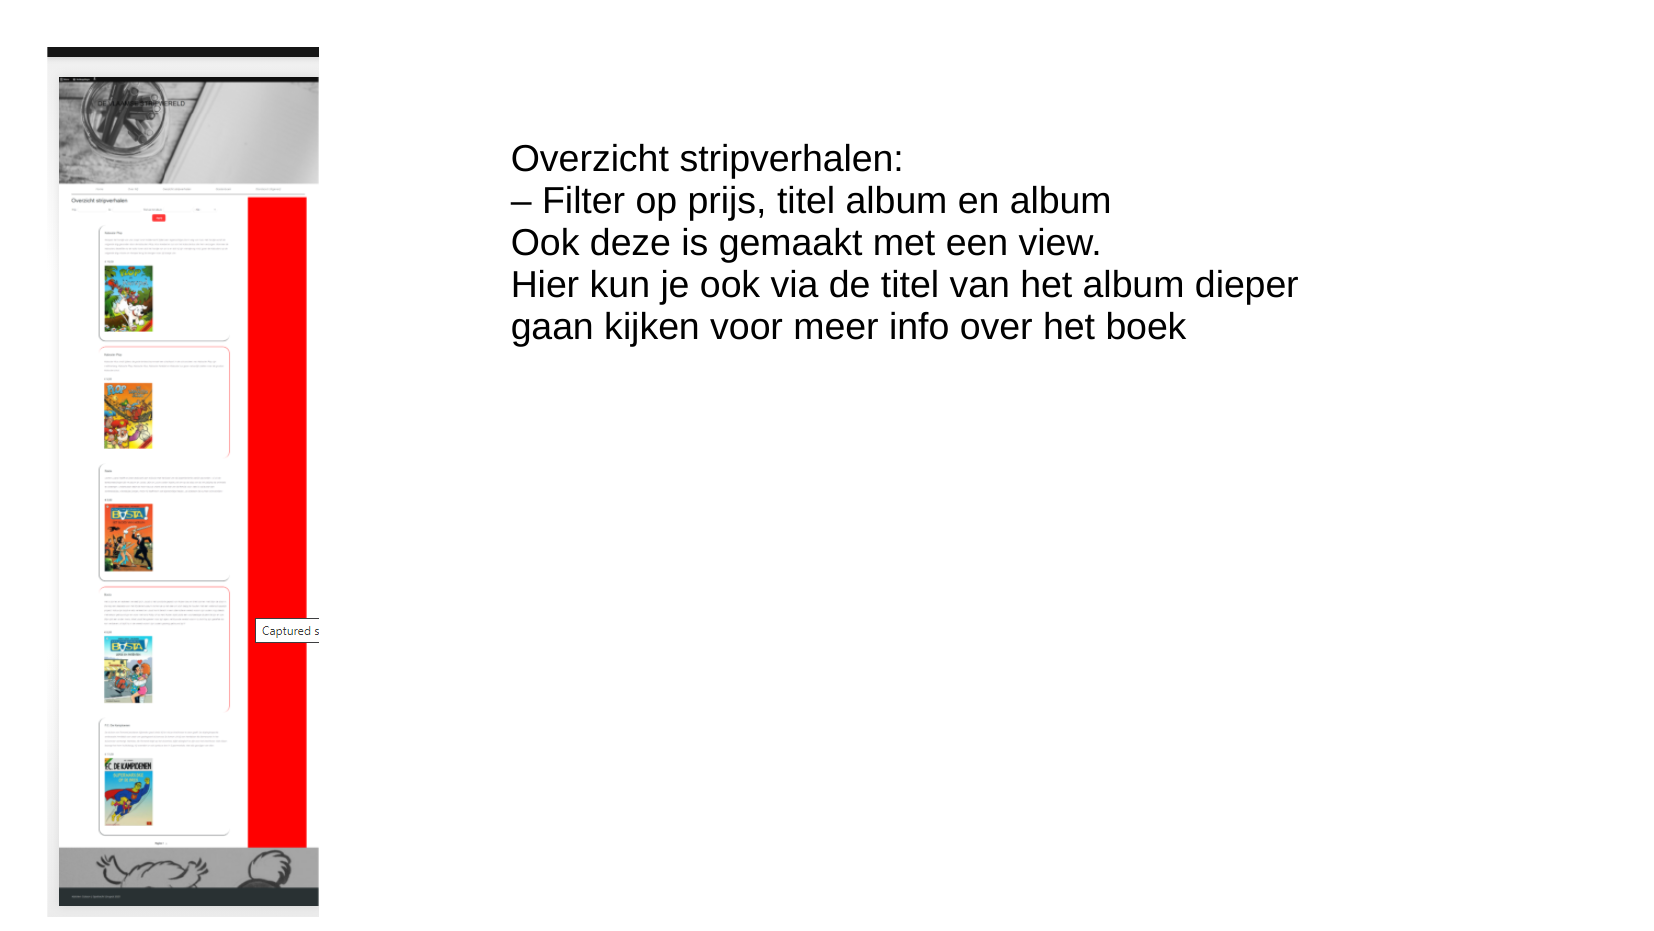

Overzicht stripverhalen:
– Filter op prijs, titel album en album
Ook deze is gemaakt met een view.
Hier kun je ook via de titel van het album dieper gaan kijken voor meer info over het boek